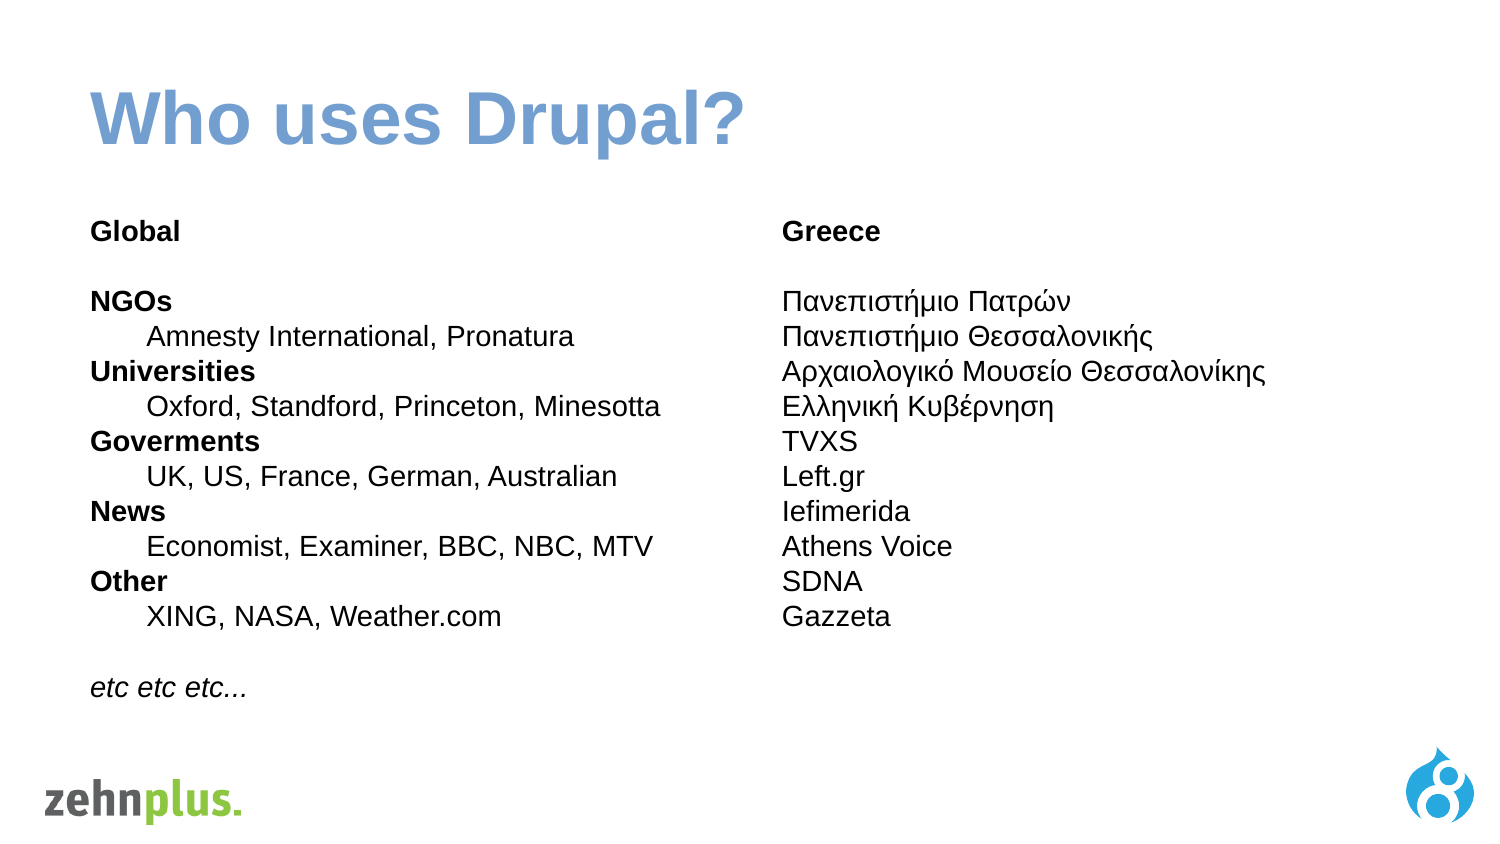

# Who uses Drupal?
Global
NGOs
Amnesty International, Pronatura
Universities
Oxford, Standford, Princeton, Minesotta
Goverments
UK, US, France, German, Australian
News
Economist, Examiner, BBC, NBC, MTV
Other
XING, NASA, Weather.com
etc etc etc...
Greece
Πανεπιστήμιο Πατρών
Πανεπιστήμιο Θεσσαλονικής
Αρχαιολογικό Μουσείο Θεσσαλονίκης
Ελληνική Κυβέρνηση
TVXS
Left.gr
Iefimerida
Athens Voice
SDNA
Gazzeta